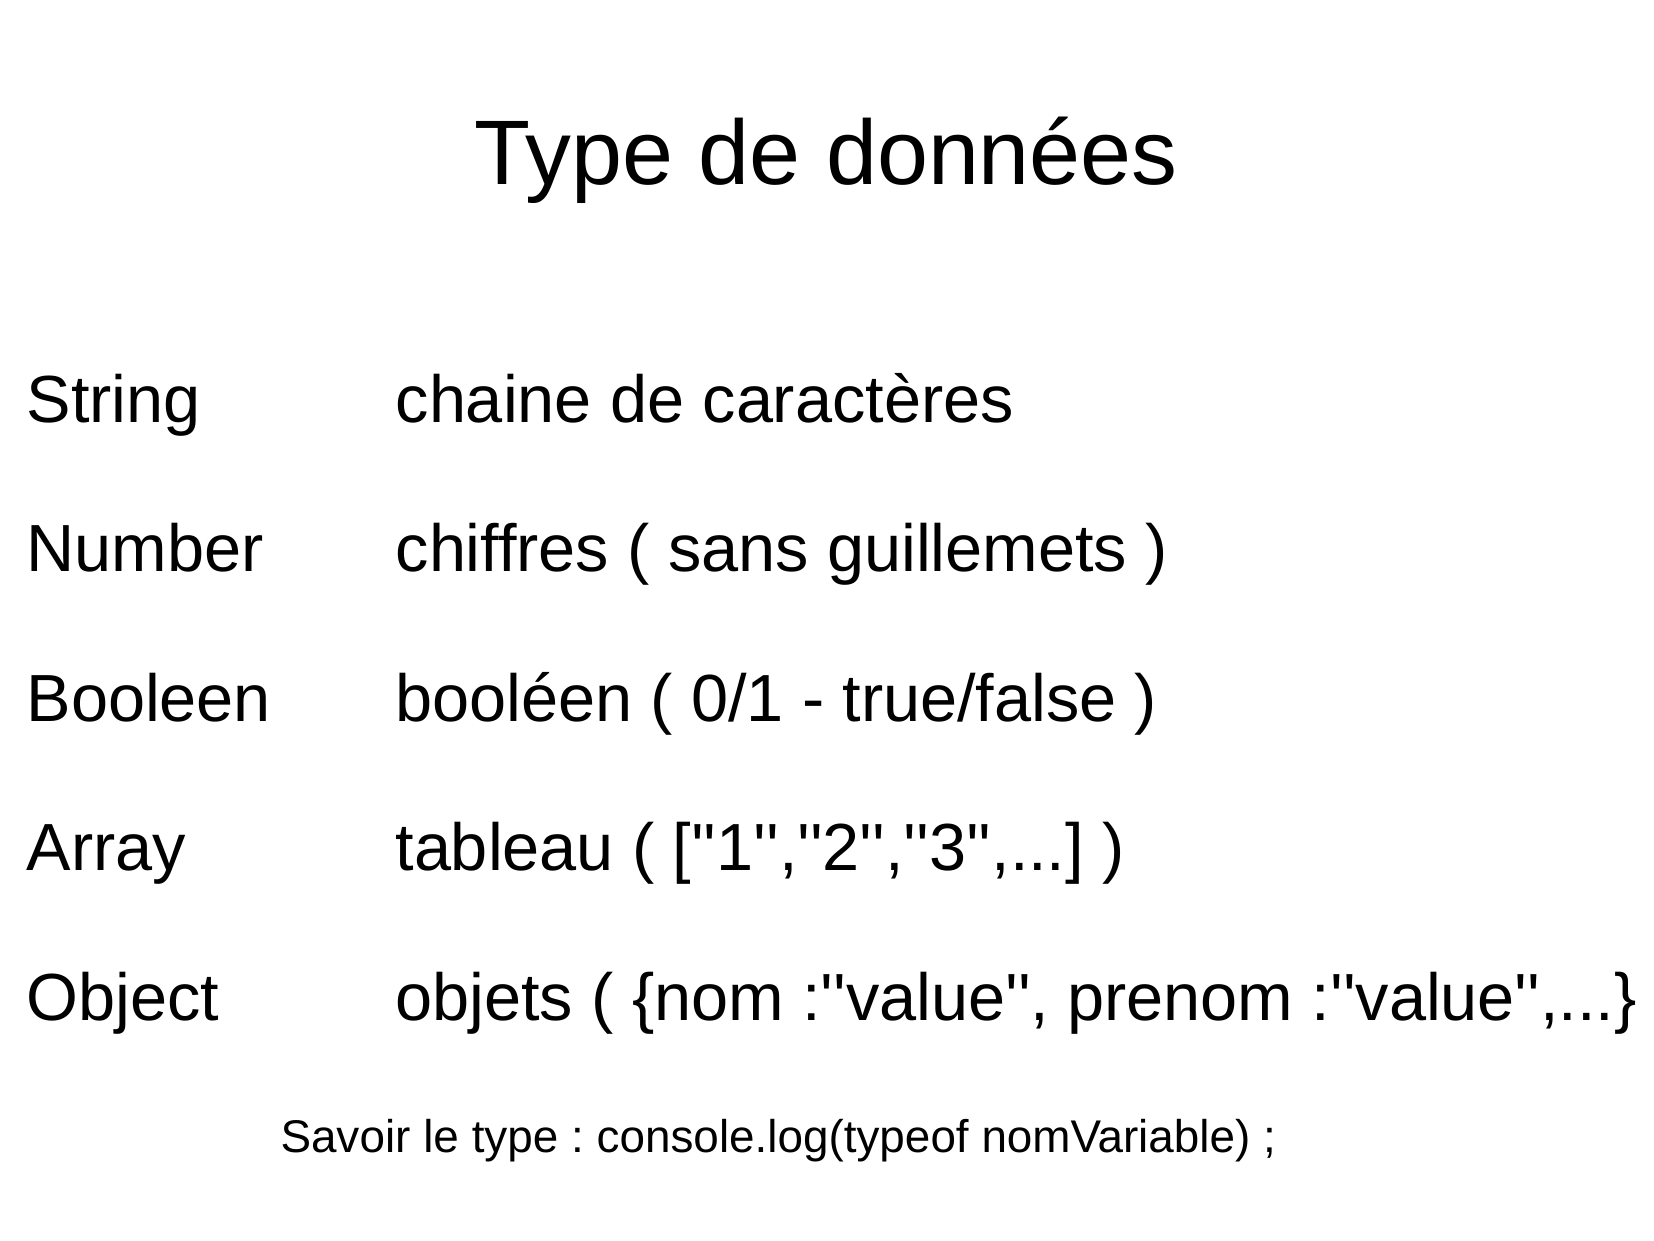

# Type de données
String			chaine de caractères
Number		chiffres ( sans guillemets )
Booleen		booléen ( 0/1 - true/false )
Array			tableau ( [''1'',''2'',''3'',...] )
Object			objets ( {nom :''value'', prenom :''value'',...}
Savoir le type : console.log(typeof nomVariable) ;